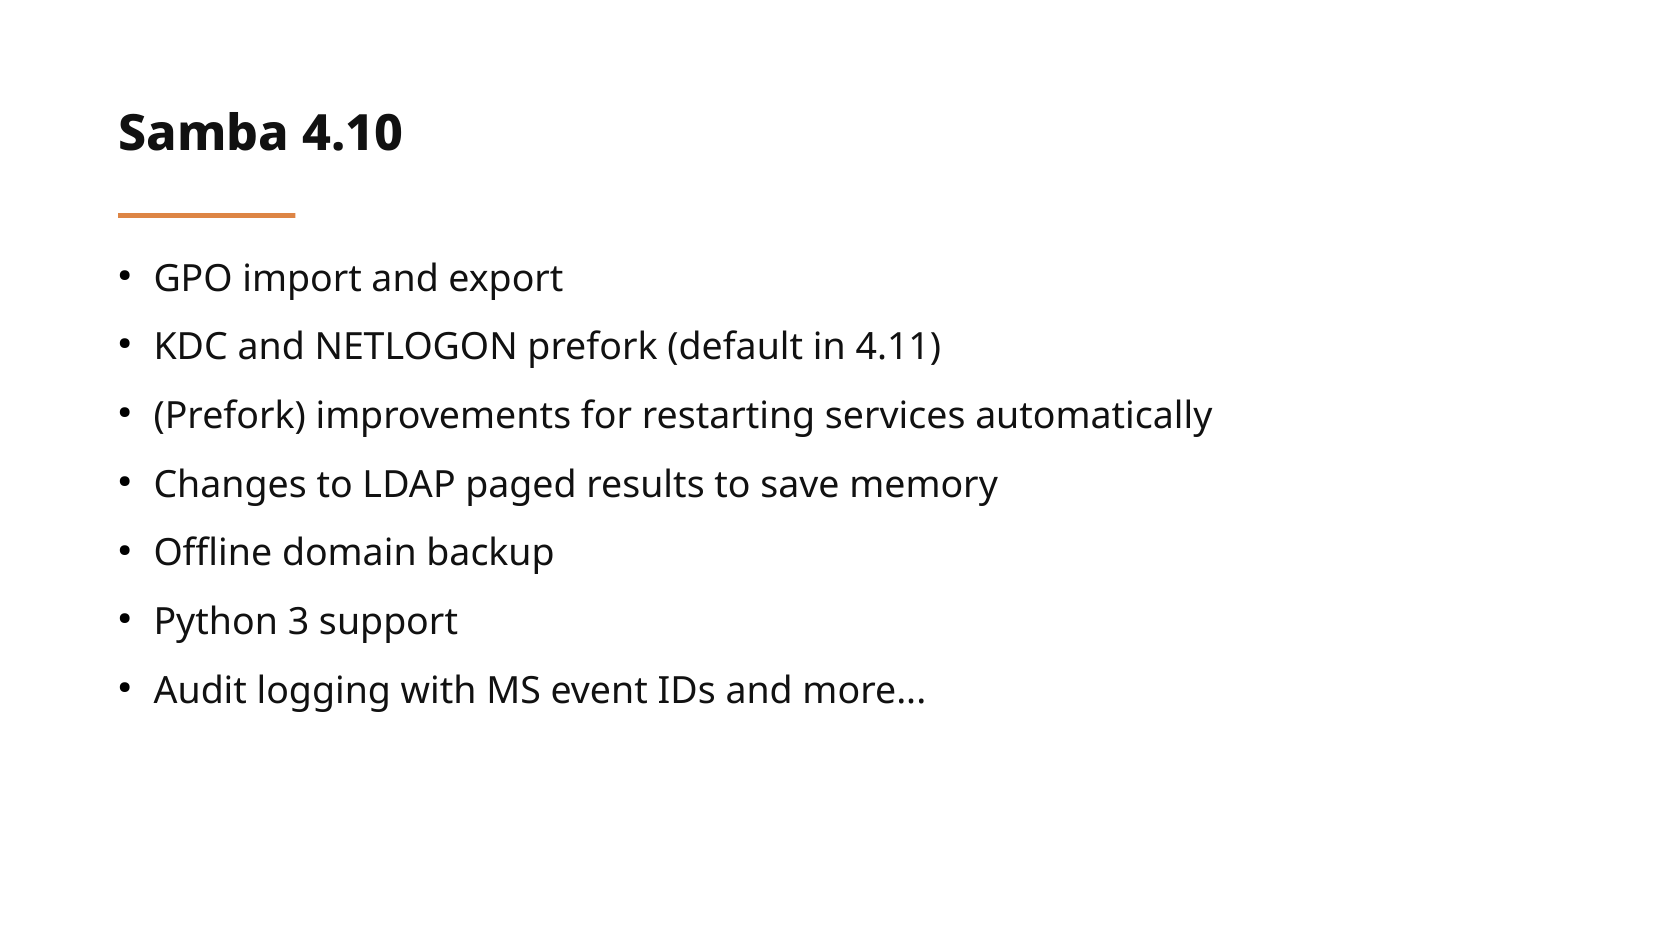

# Samba 4.10
GPO import and export
KDC and NETLOGON prefork (default in 4.11)
(Prefork) improvements for restarting services automatically
Changes to LDAP paged results to save memory
Offline domain backup
Python 3 support
Audit logging with MS event IDs and more...